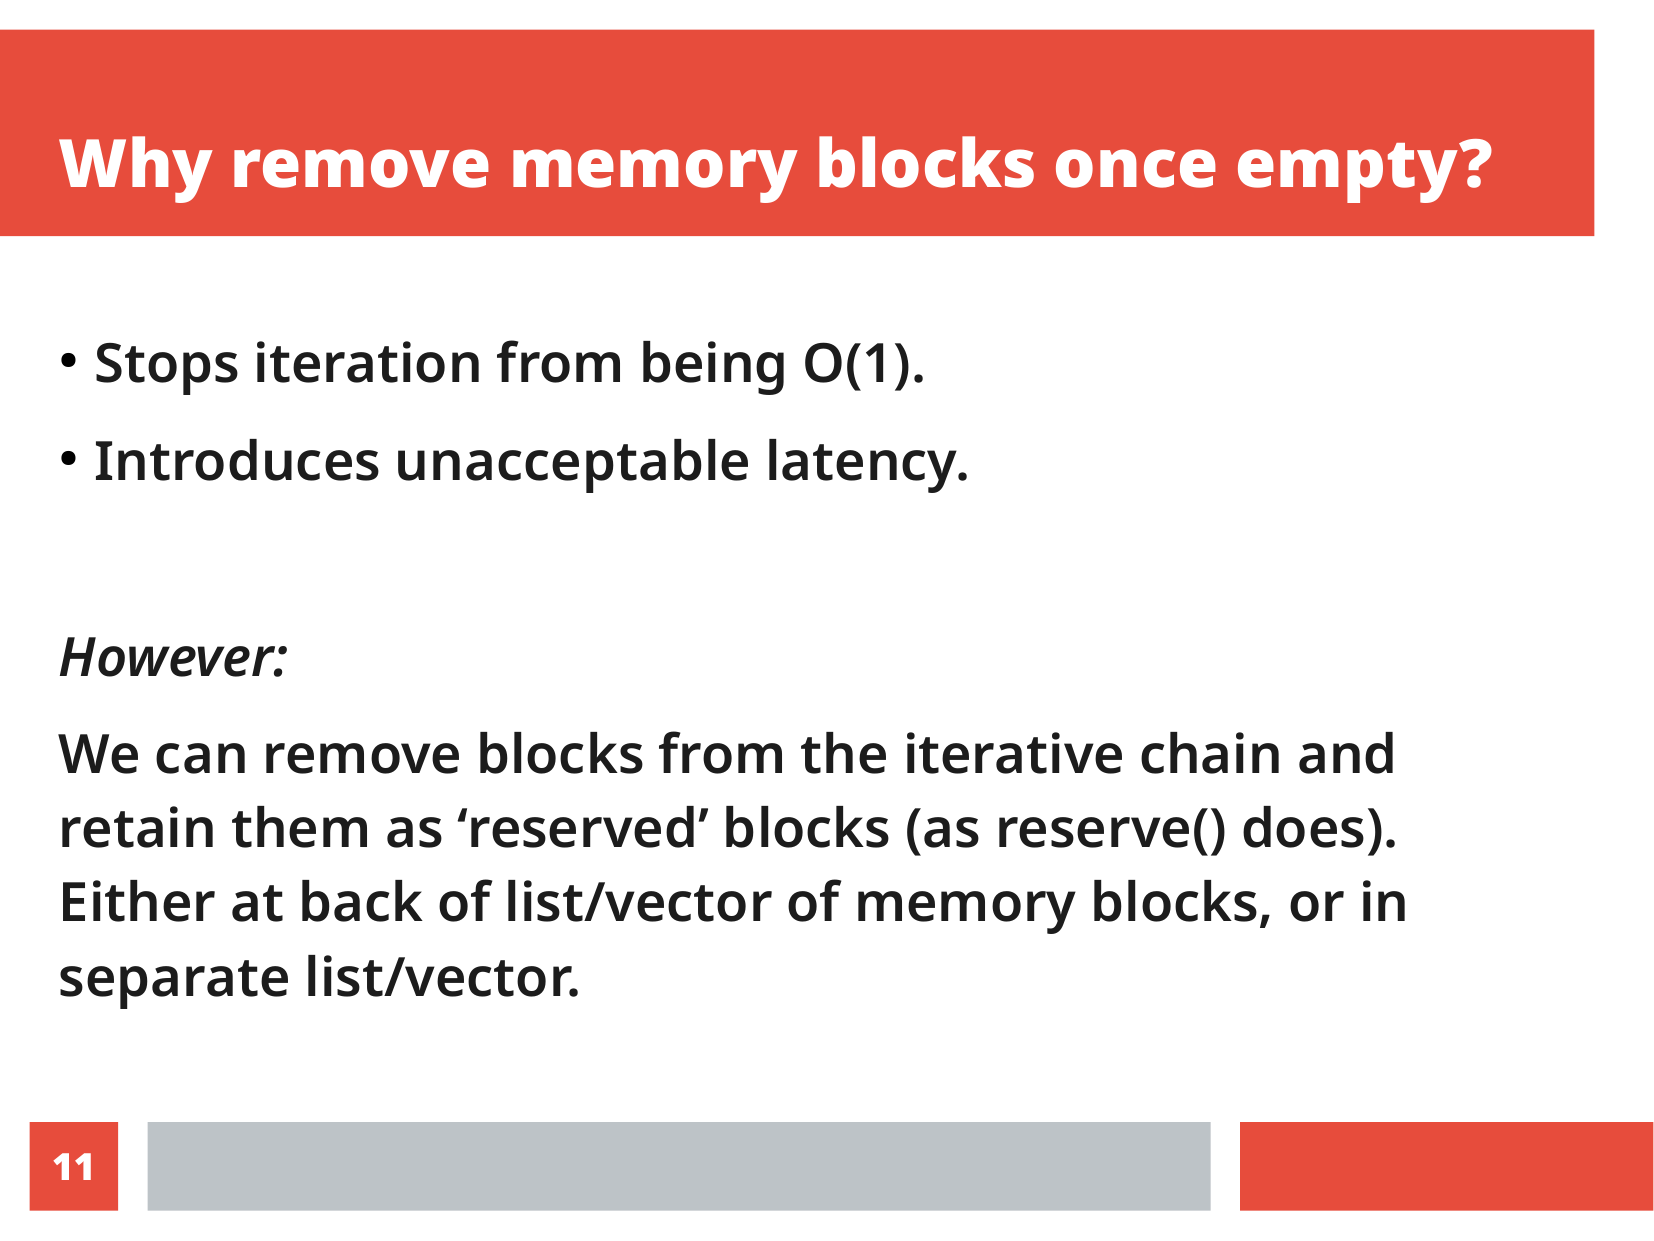

# Why remove memory blocks once empty?
Stops iteration from being O(1).
Introduces unacceptable latency.
However:
We can remove blocks from the iterative chain and retain them as ‘reserved’ blocks (as reserve() does). Either at back of list/vector of memory blocks, or in separate list/vector.
11